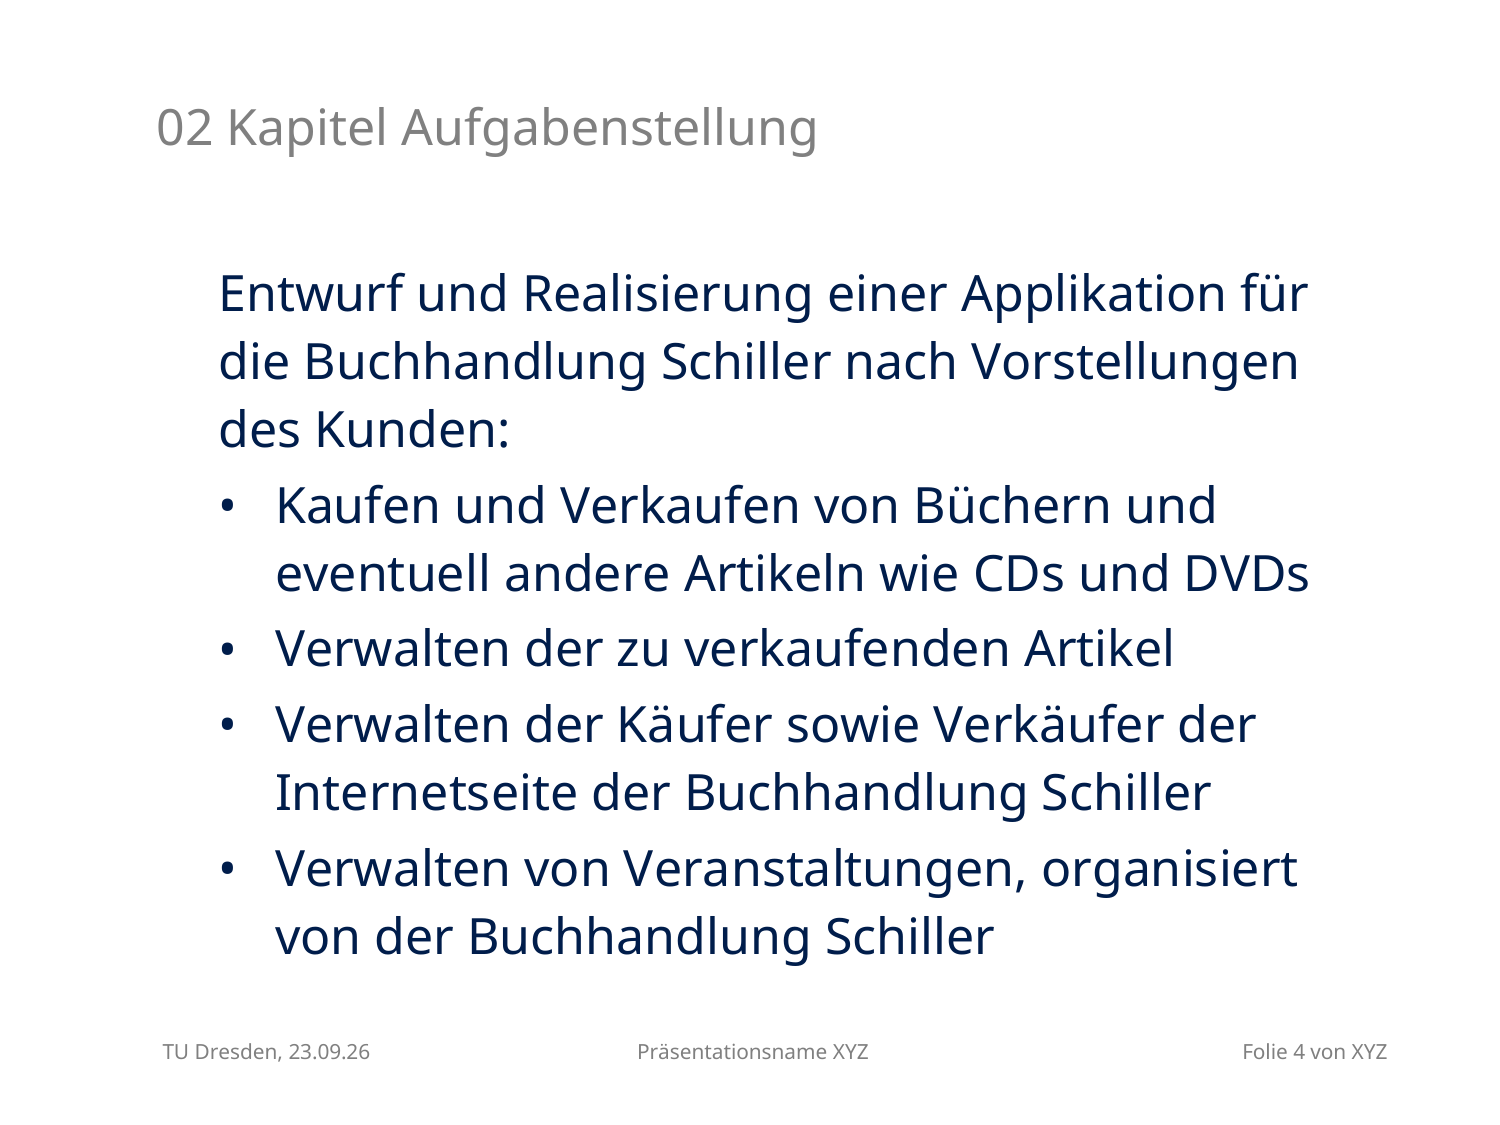

# 02 Kapitel Aufgabenstellung
Entwurf und Realisierung einer Applikation für die Buchhandlung Schiller nach Vorstellungen des Kunden:
Kaufen und Verkaufen von Büchern und eventuell andere Artikeln wie CDs und DVDs
Verwalten der zu verkaufenden Artikel
Verwalten der Käufer sowie Verkäufer der Internetseite der Buchhandlung Schiller
Verwalten von Veranstaltungen, organisiert von der Buchhandlung Schiller
4